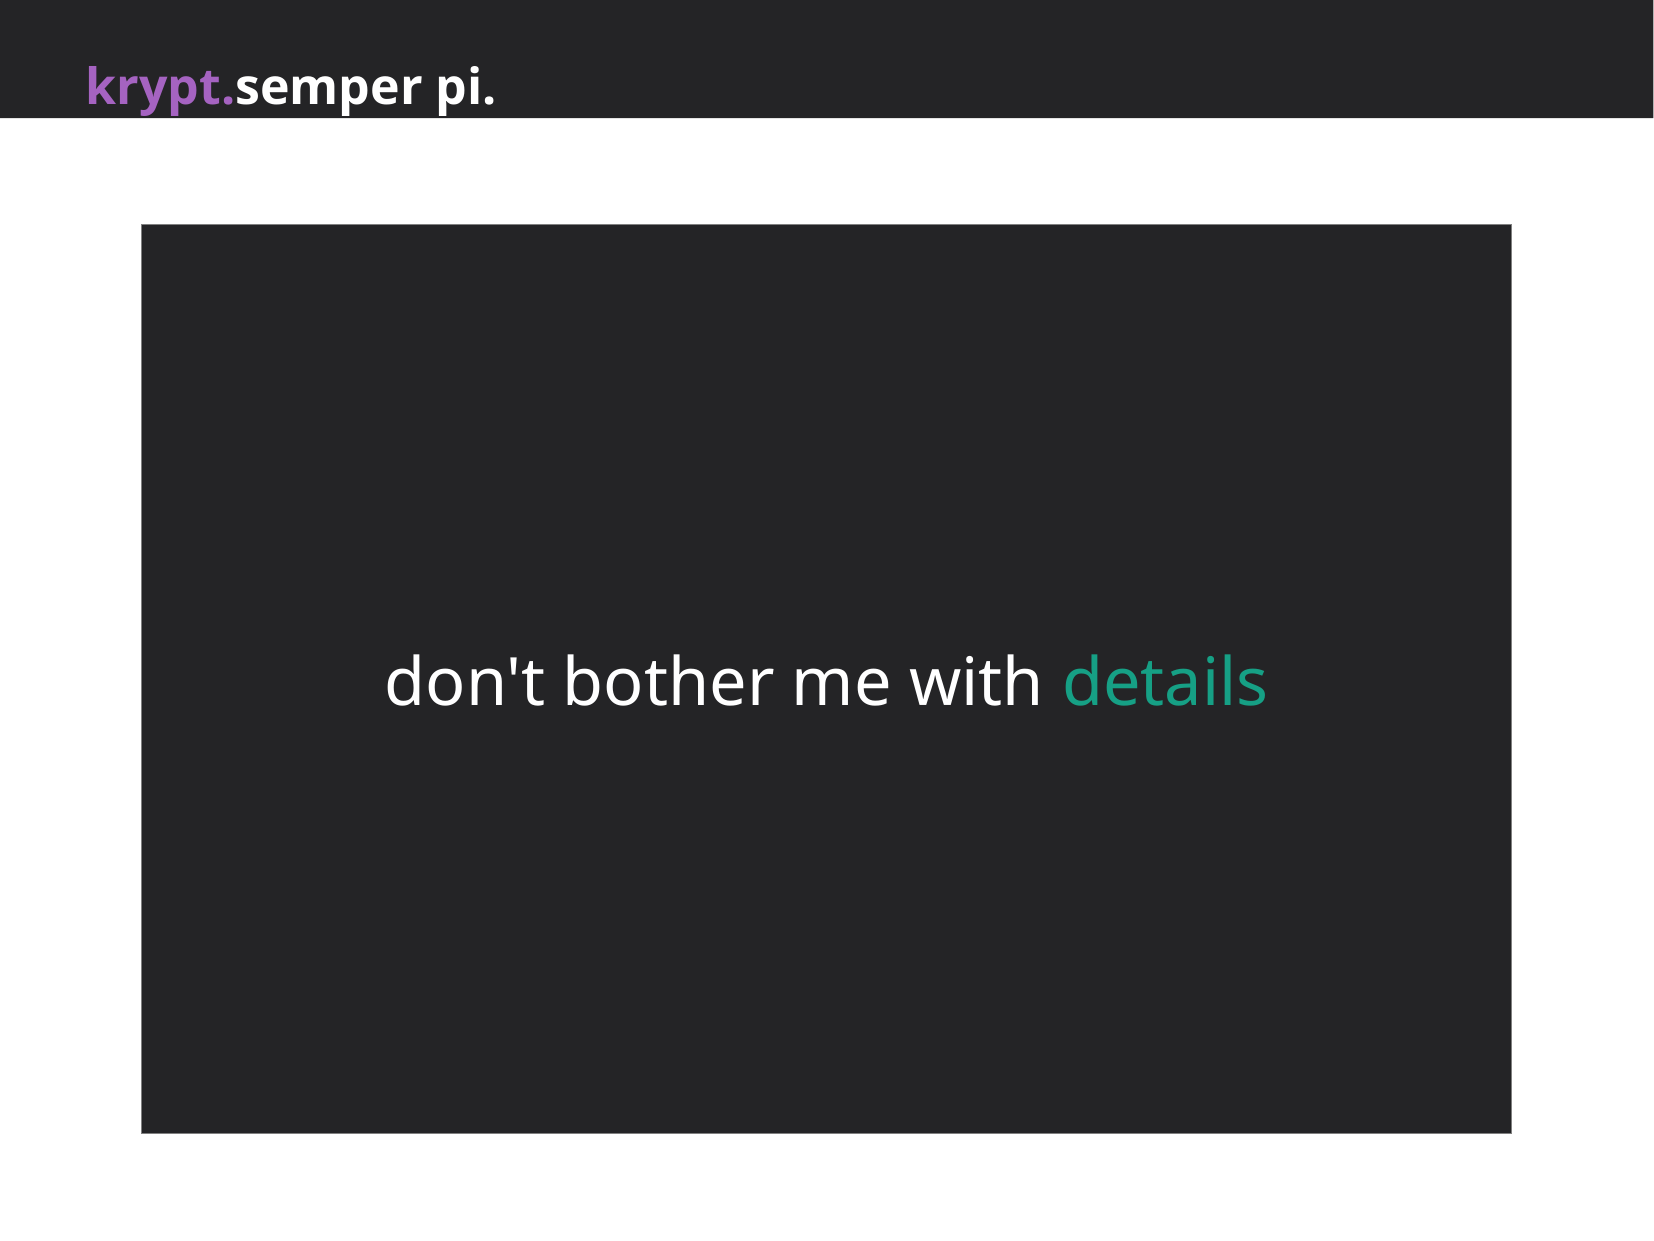

krypt.semper pi.
don't bother me with details
security sucks.